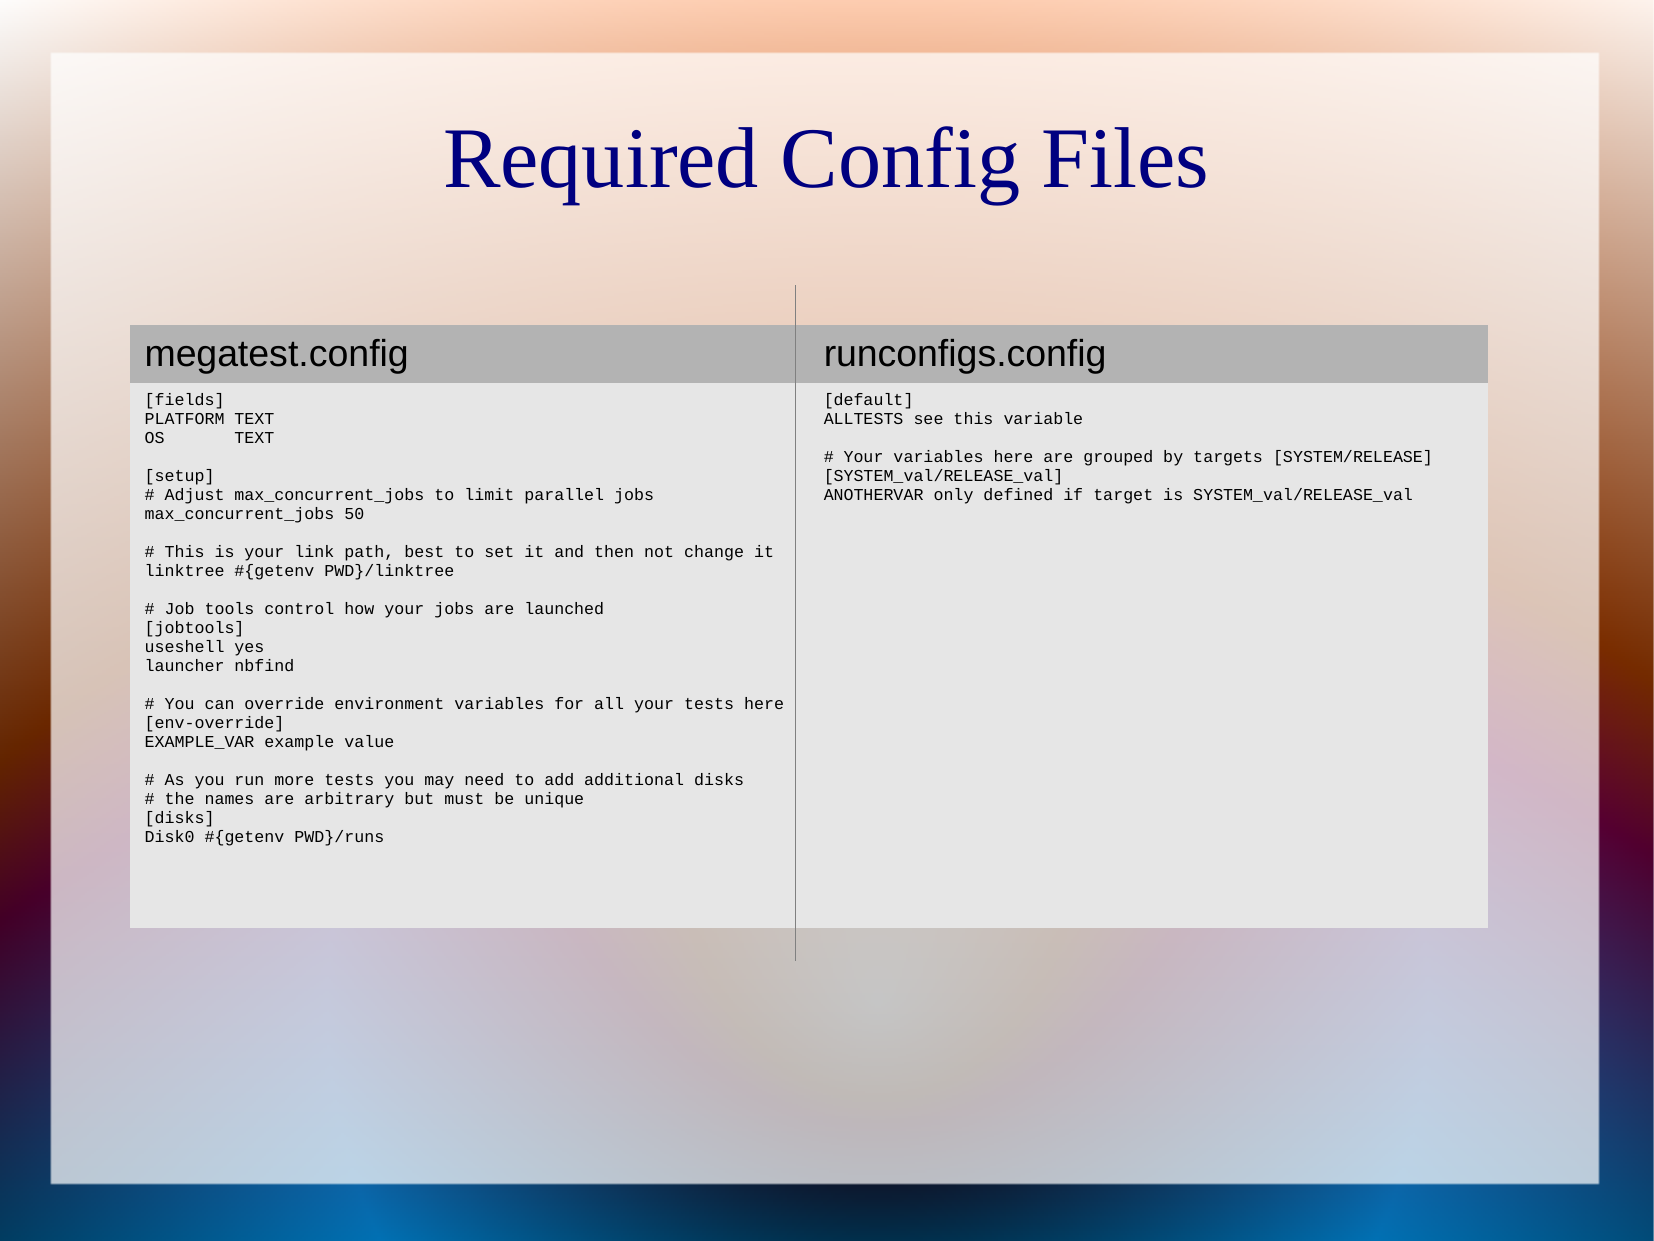

# Required Config Files
| megatest.config | runconfigs.config |
| --- | --- |
| [fields] PLATFORM TEXT OS TEXT [setup] # Adjust max\_concurrent\_jobs to limit parallel jobs max\_concurrent\_jobs 50 # This is your link path, best to set it and then not change it linktree #{getenv PWD}/linktree # Job tools control how your jobs are launched [jobtools] useshell yes launcher nbfind # You can override environment variables for all your tests here [env-override] EXAMPLE\_VAR example value # As you run more tests you may need to add additional disks # the names are arbitrary but must be unique [disks] Disk0 #{getenv PWD}/runs | [default] ALLTESTS see this variable # Your variables here are grouped by targets [SYSTEM/RELEASE] [SYSTEM\_val/RELEASE\_val] ANOTHERVAR only defined if target is SYSTEM\_val/RELEASE\_val |
| | |